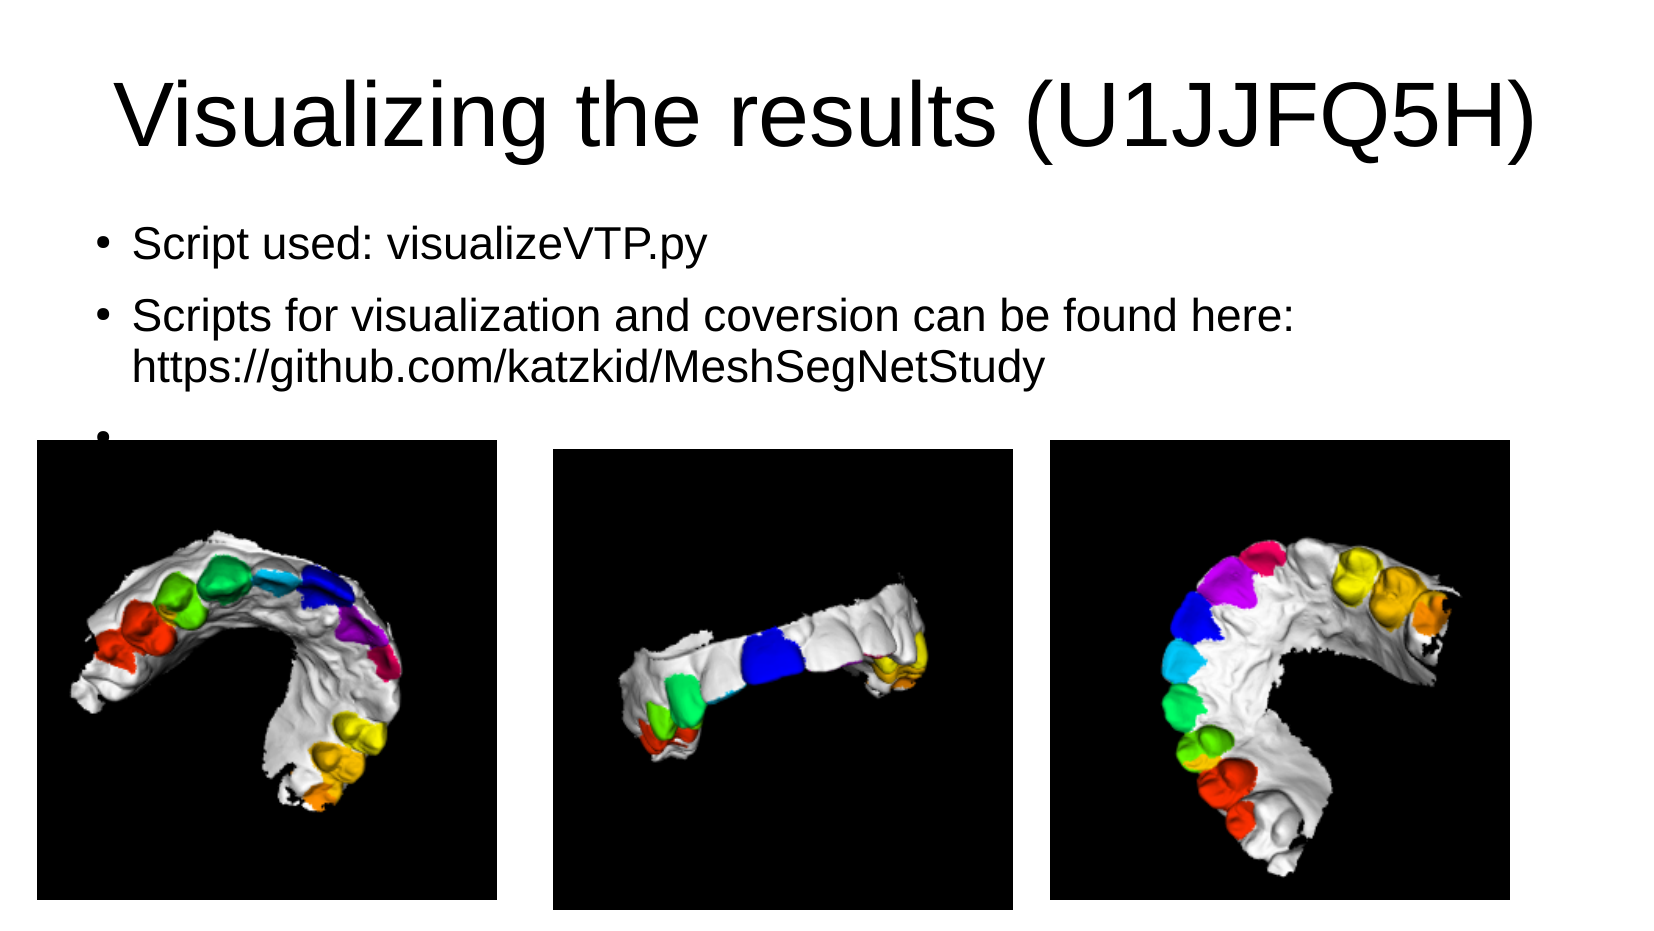

# Visualizing the results (U1JJFQ5H)
Script used: visualizeVTP.py
Scripts for visualization and coversion can be found here: https://github.com/katzkid/MeshSegNetStudy